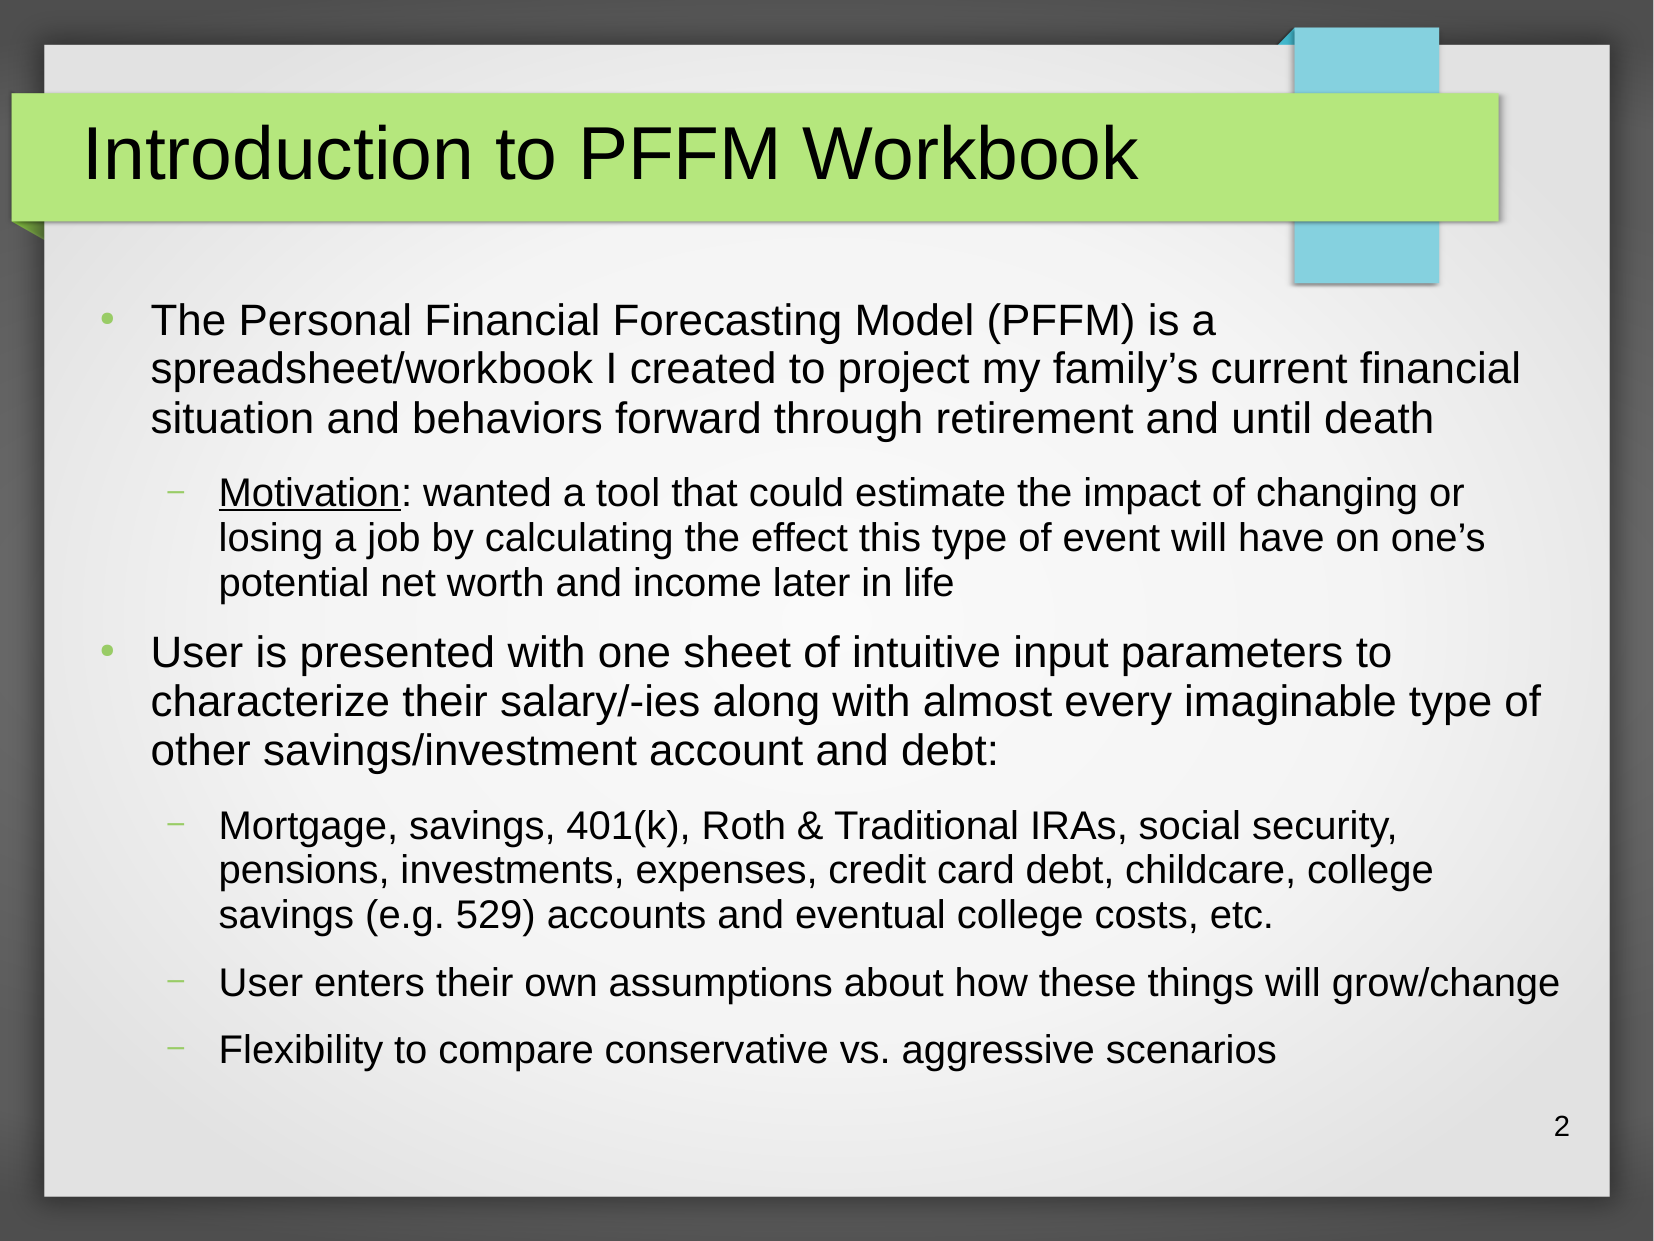

# Introduction to PFFM Workbook
The Personal Financial Forecasting Model (PFFM) is a spreadsheet/workbook I created to project my family’s current financial situation and behaviors forward through retirement and until death
Motivation: wanted a tool that could estimate the impact of changing or losing a job by calculating the effect this type of event will have on one’s potential net worth and income later in life
User is presented with one sheet of intuitive input parameters to characterize their salary/-ies along with almost every imaginable type of other savings/investment account and debt:
Mortgage, savings, 401(k), Roth & Traditional IRAs, social security, pensions, investments, expenses, credit card debt, childcare, college savings (e.g. 529) accounts and eventual college costs, etc.
User enters their own assumptions about how these things will grow/change
Flexibility to compare conservative vs. aggressive scenarios
2